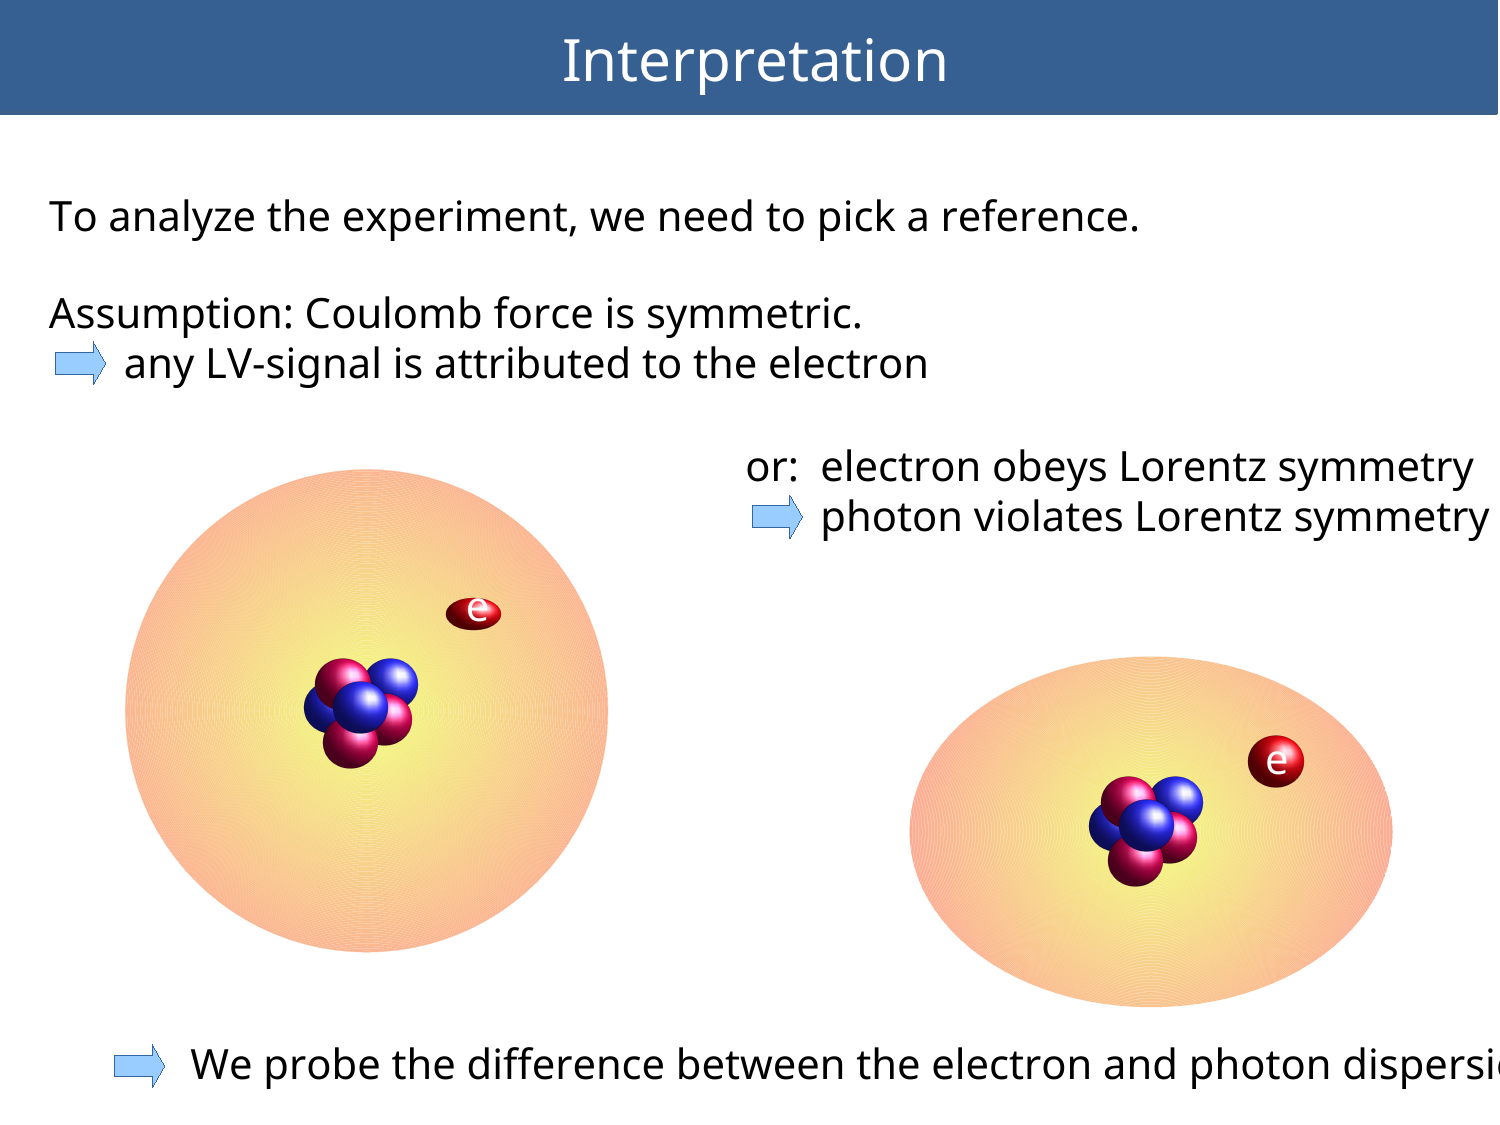

Interpretation
To analyze the experiment, we need to pick a reference.
Assumption: Coulomb force is symmetric.
	any LV-signal is attributed to the electron
or: 	electron obeys Lorentz symmetry
	photon violates Lorentz symmetry
e
e
We probe the difference between the electron and photon dispersion !